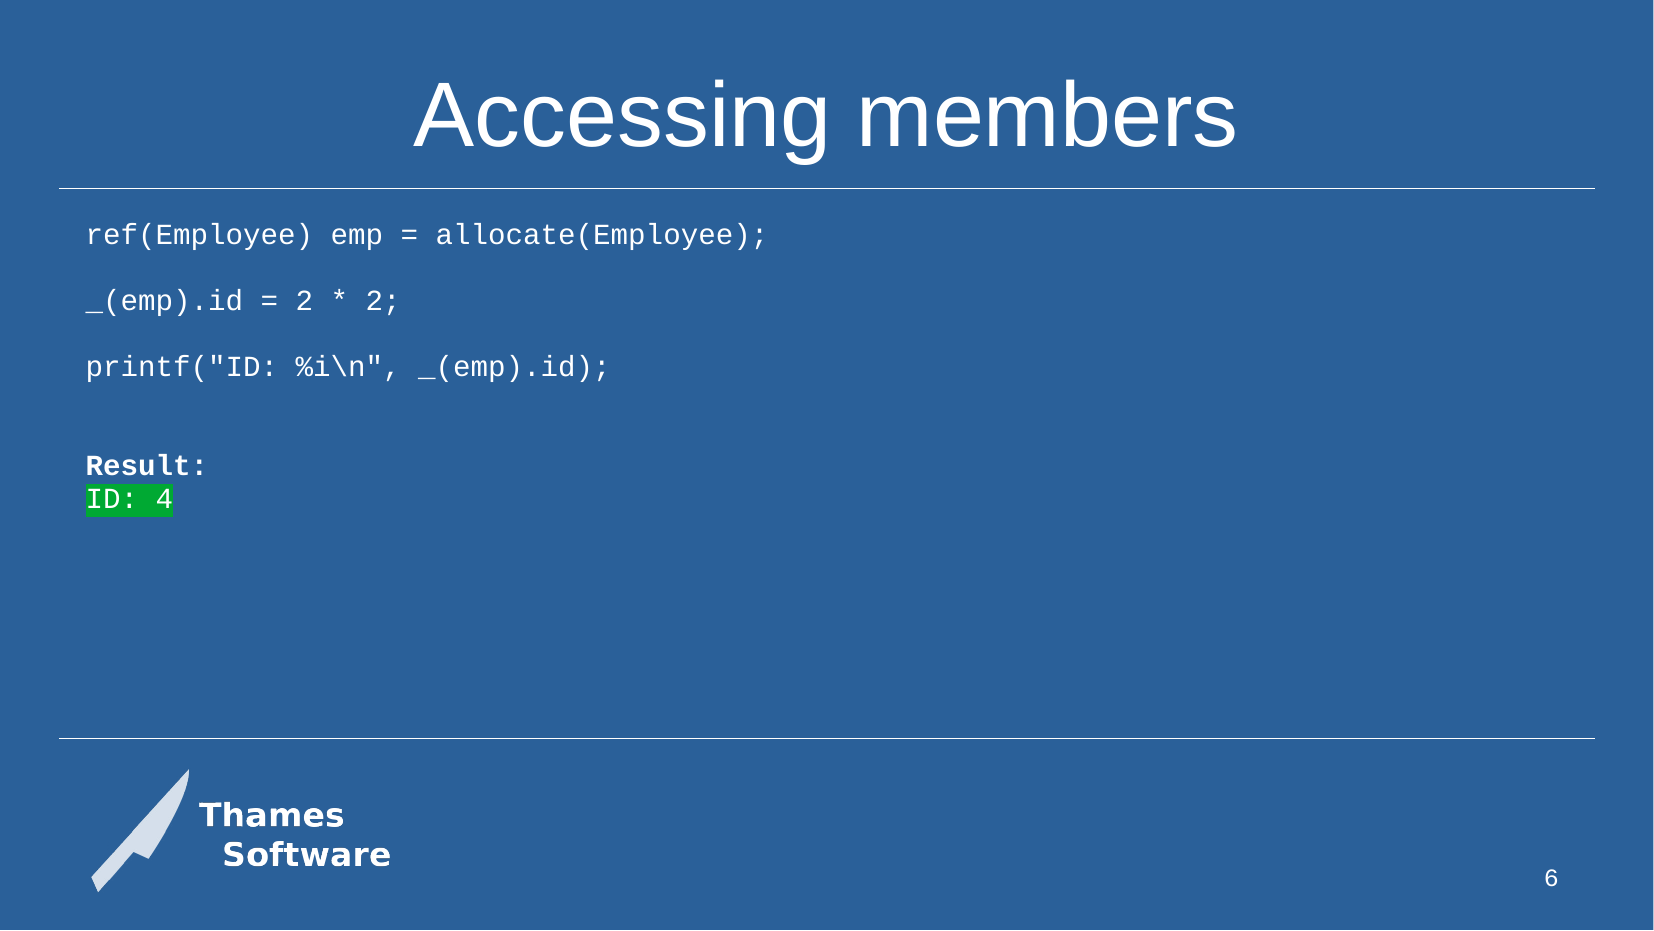

# Accessing members
ref(Employee) emp = allocate(Employee);
_(emp).id = 2 * 2;
printf("ID: %i\n", _(emp).id);
Result:
ID: 4